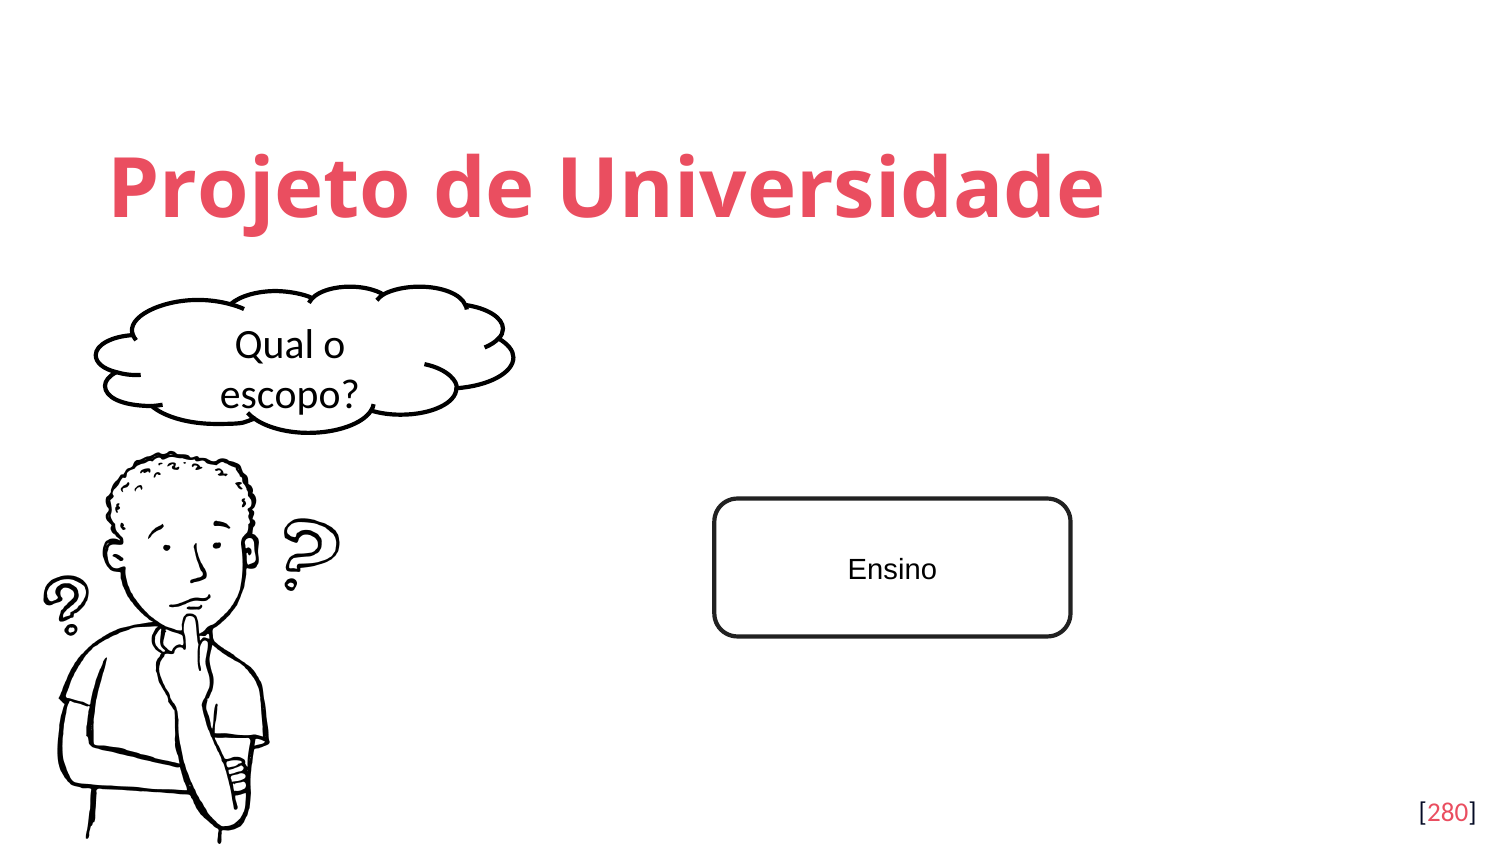

Projeto de Universidade
Qual o escopo?
Ensino